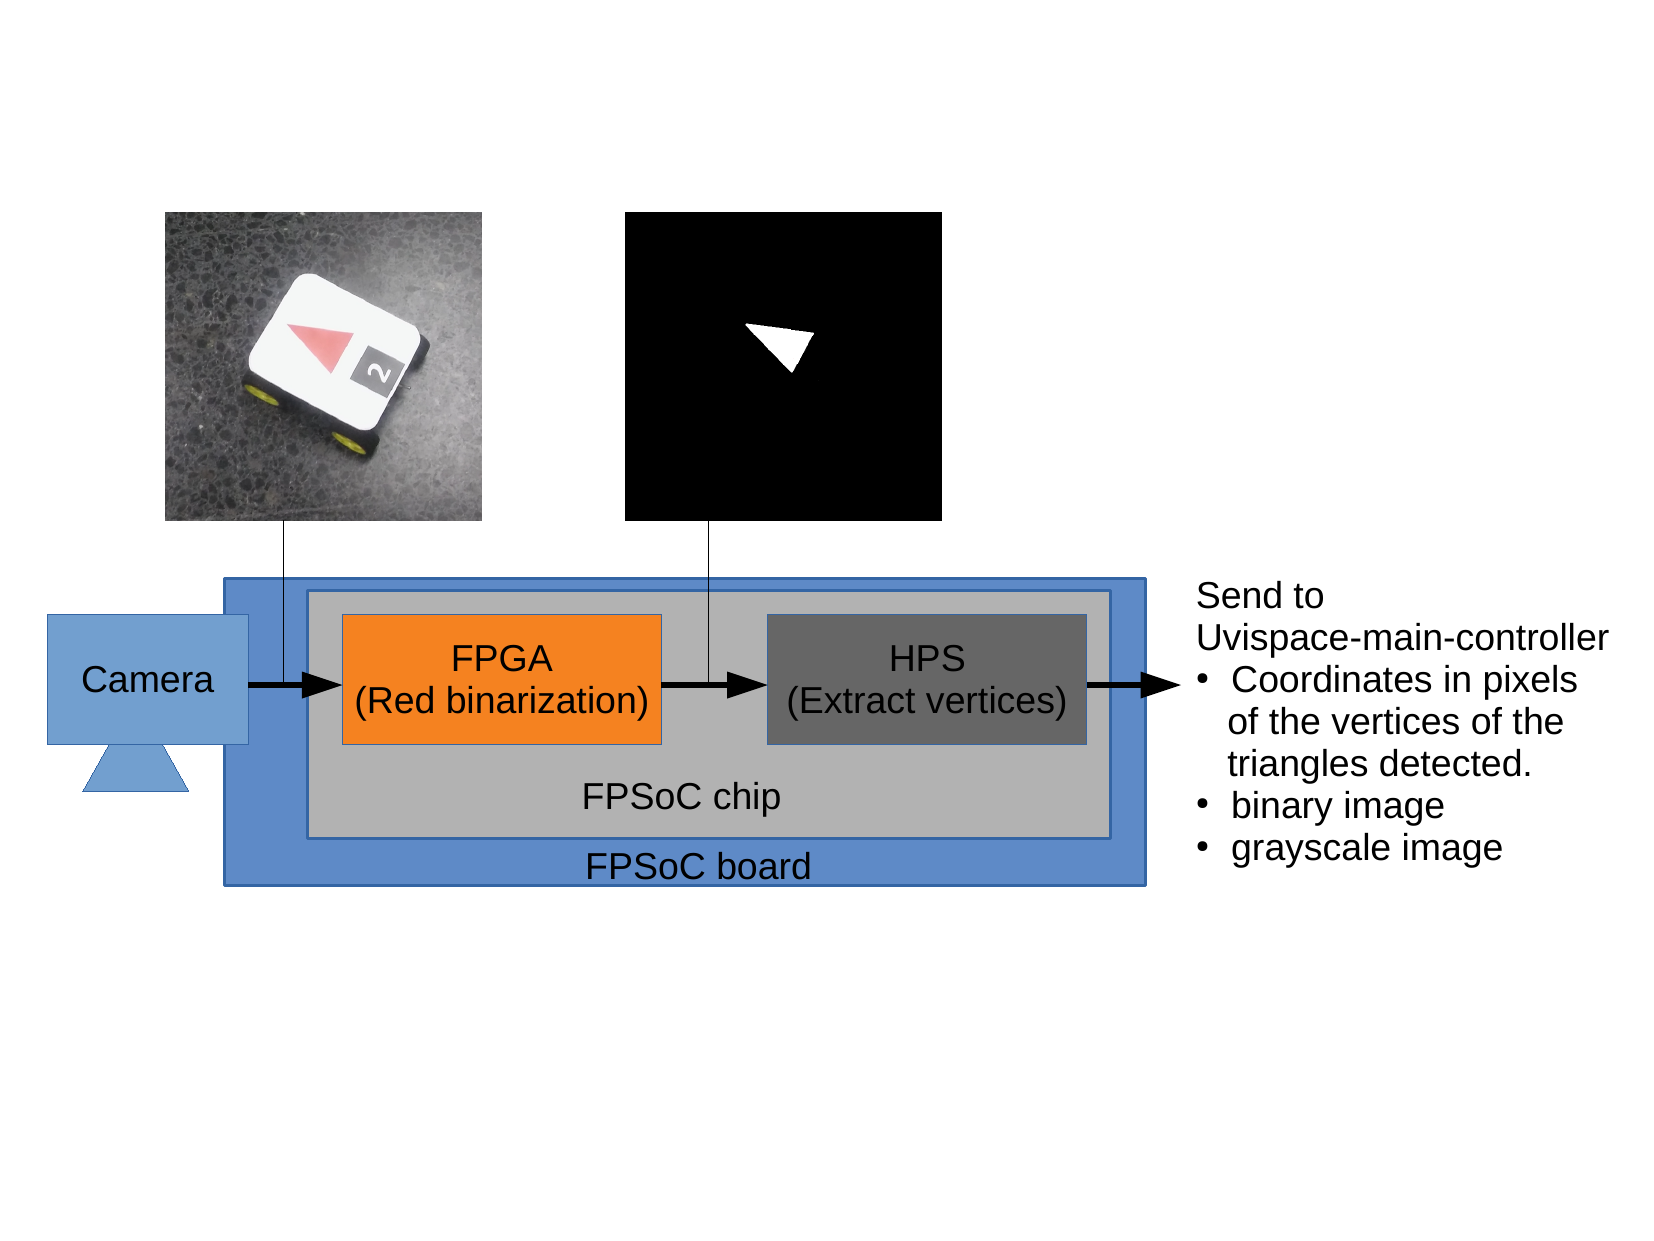

Send to
Uvispace-main-controller
Coordinates in pixels
 of the vertices of the
 triangles detected.
binary image
grayscale image
Camera
FPGA
(Red binarization)
HPS
(Extract vertices)
FPSoC chip
FPSoC board